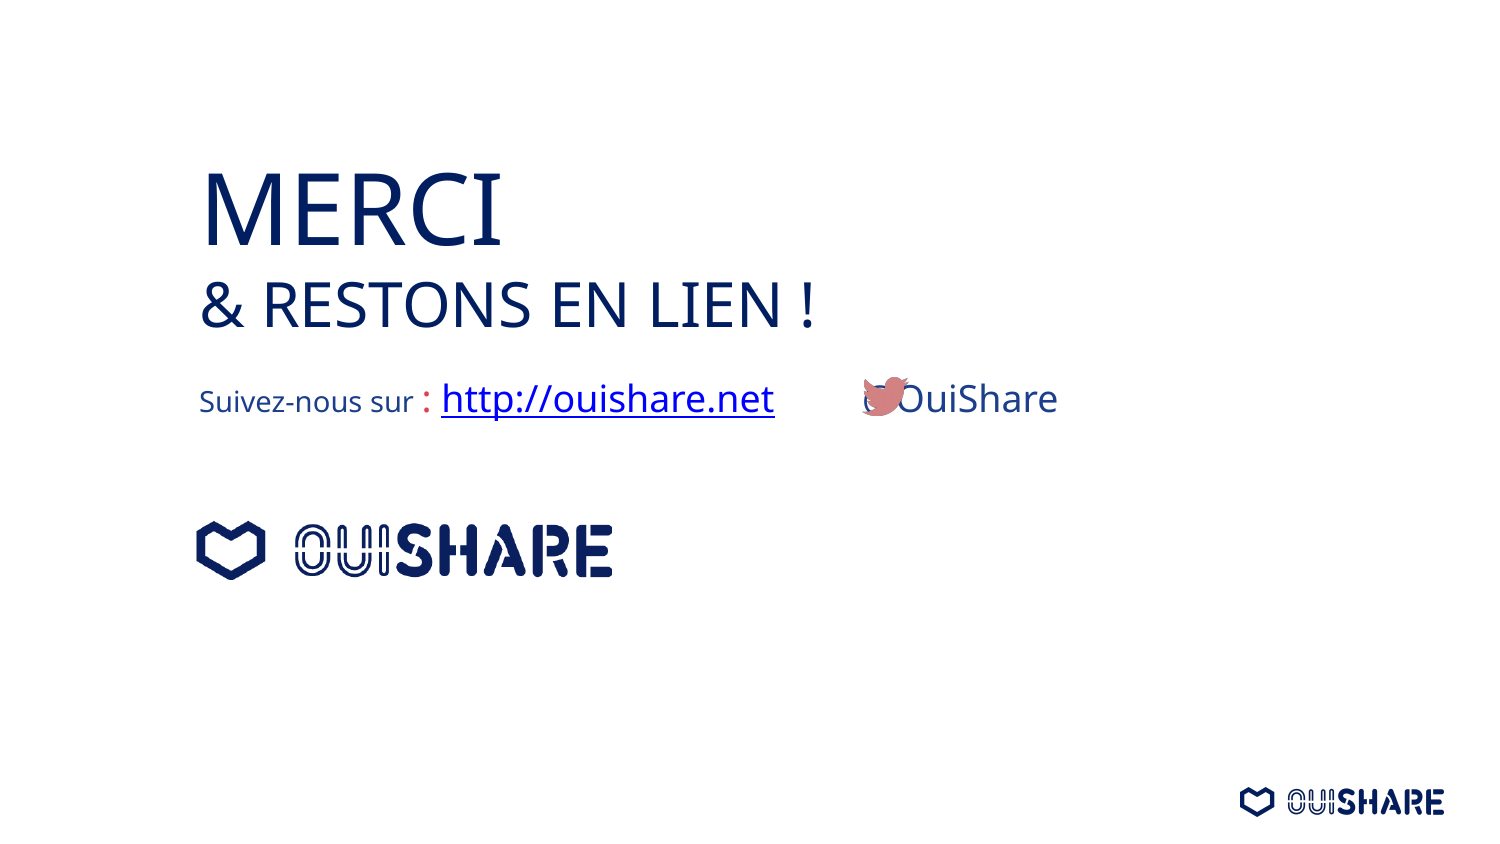

# MERCI & RESTONS EN LIEN ! Suivez-nous sur : http://ouishare.net @OuiShare